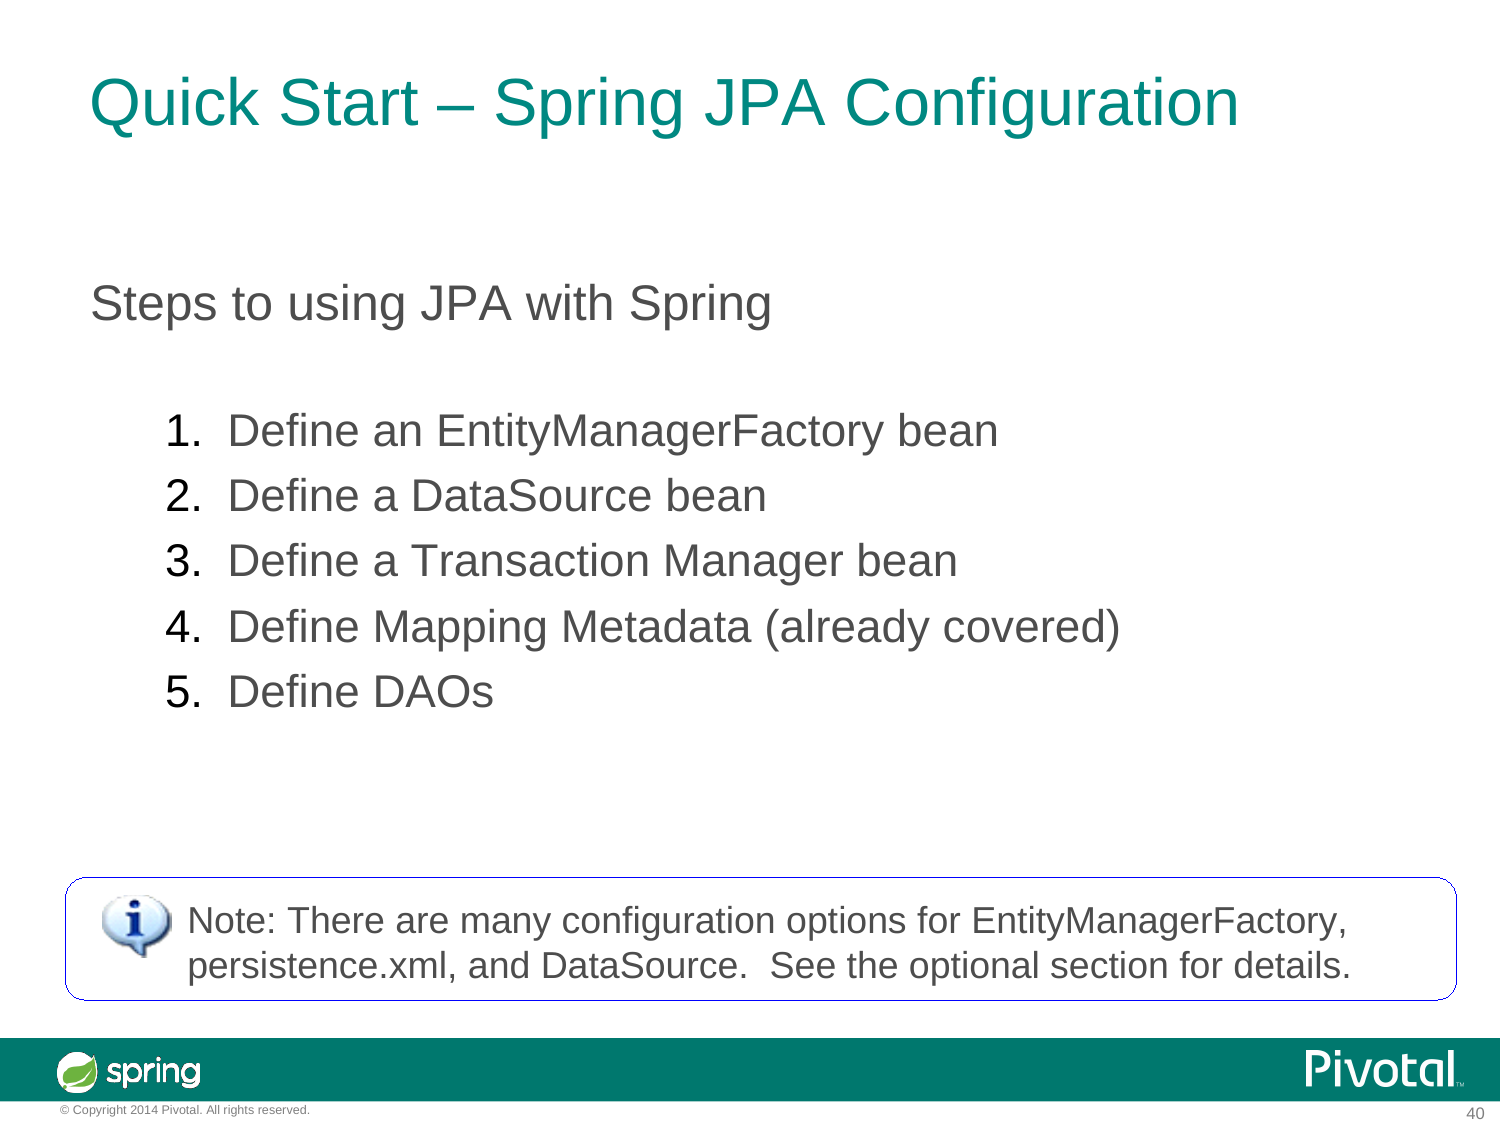

# Quick Start – Spring JPA Configuration
Steps to using JPA with Spring
Define an EntityManagerFactory bean
Define a DataSource bean
Define a Transaction Manager bean
Define Mapping Metadata (already covered)
Define DAOs
	Note: There are many configuration options for EntityManagerFactory, persistence.xml, and DataSource. See the optional section for details.